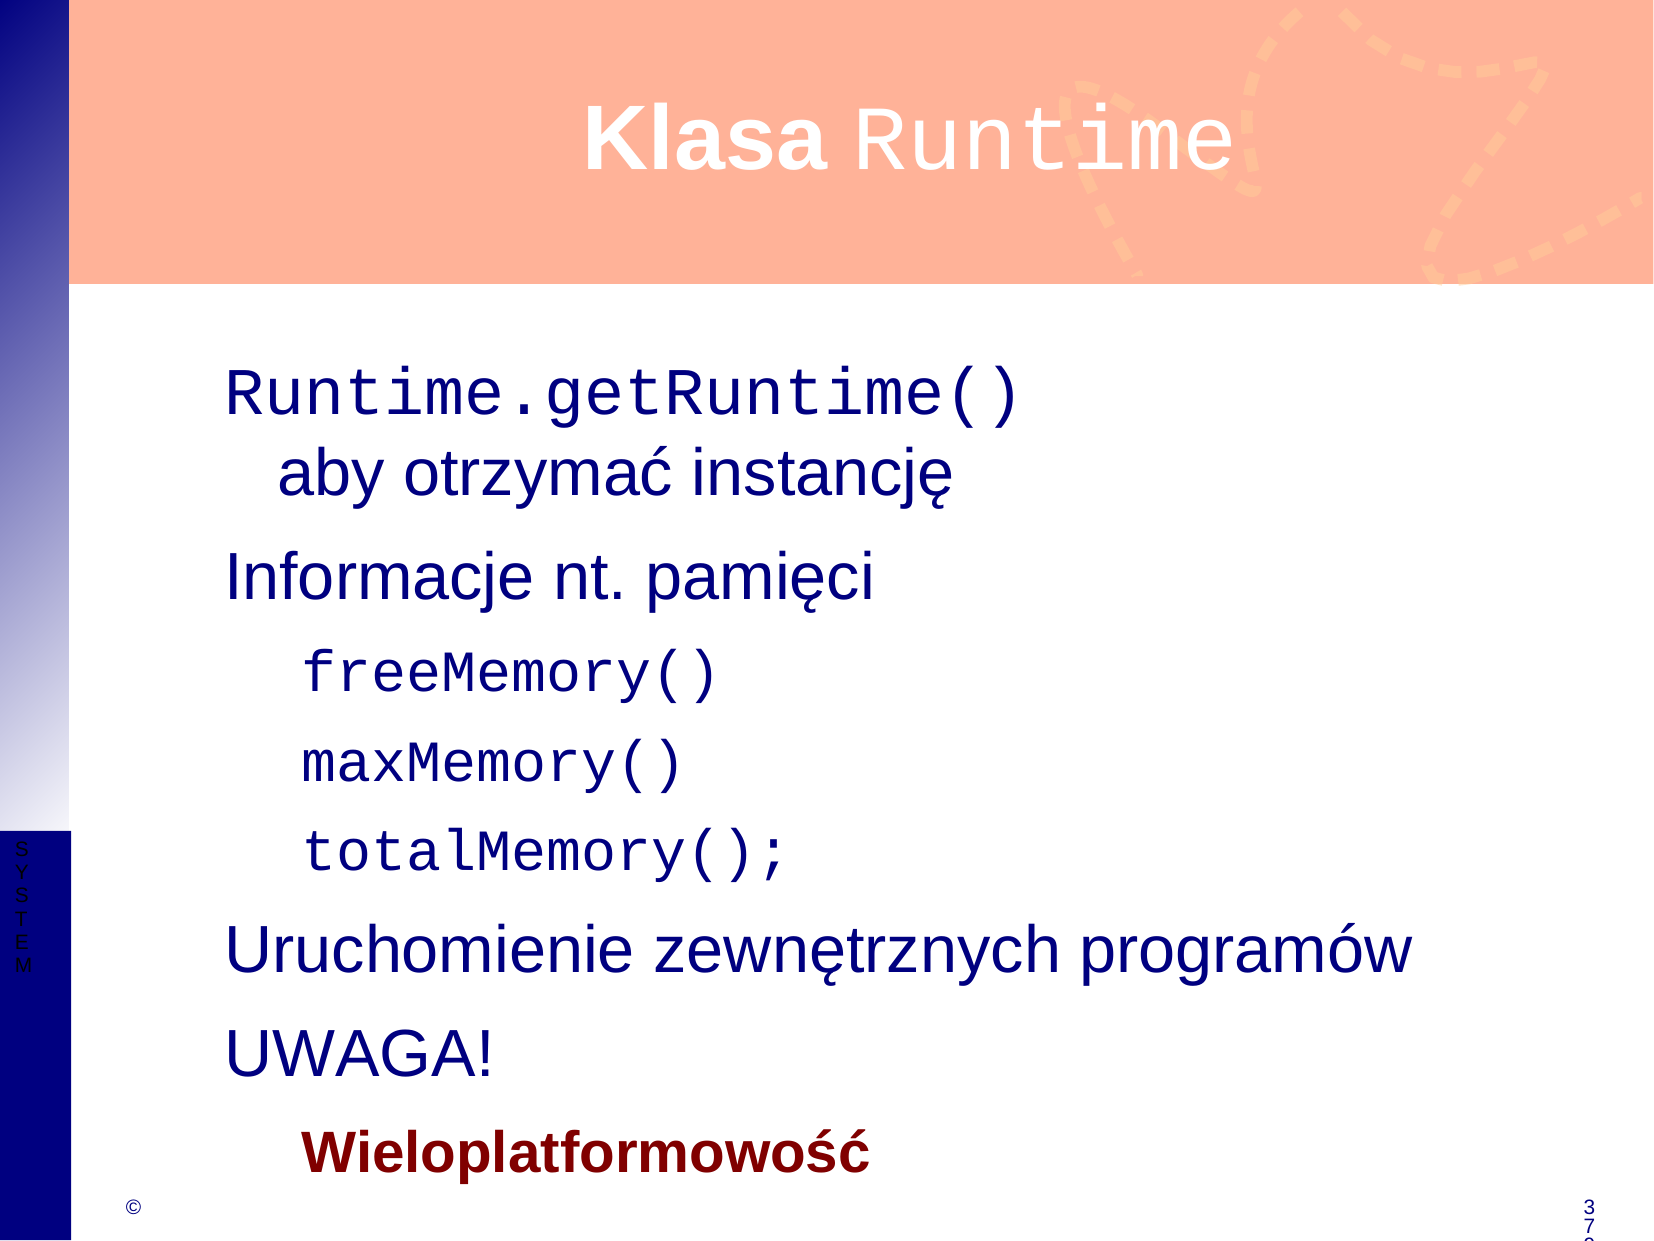

Klasa Runtime
# Runtime.getRuntime() aby otrzymać instancję
Informacje nt. pamięci
freeMemory()
maxMemory()
totalMemory();
Uruchomienie zewnętrznych programów
UWAGA!
Wieloplatformowość
S
Y
S
T
E
M